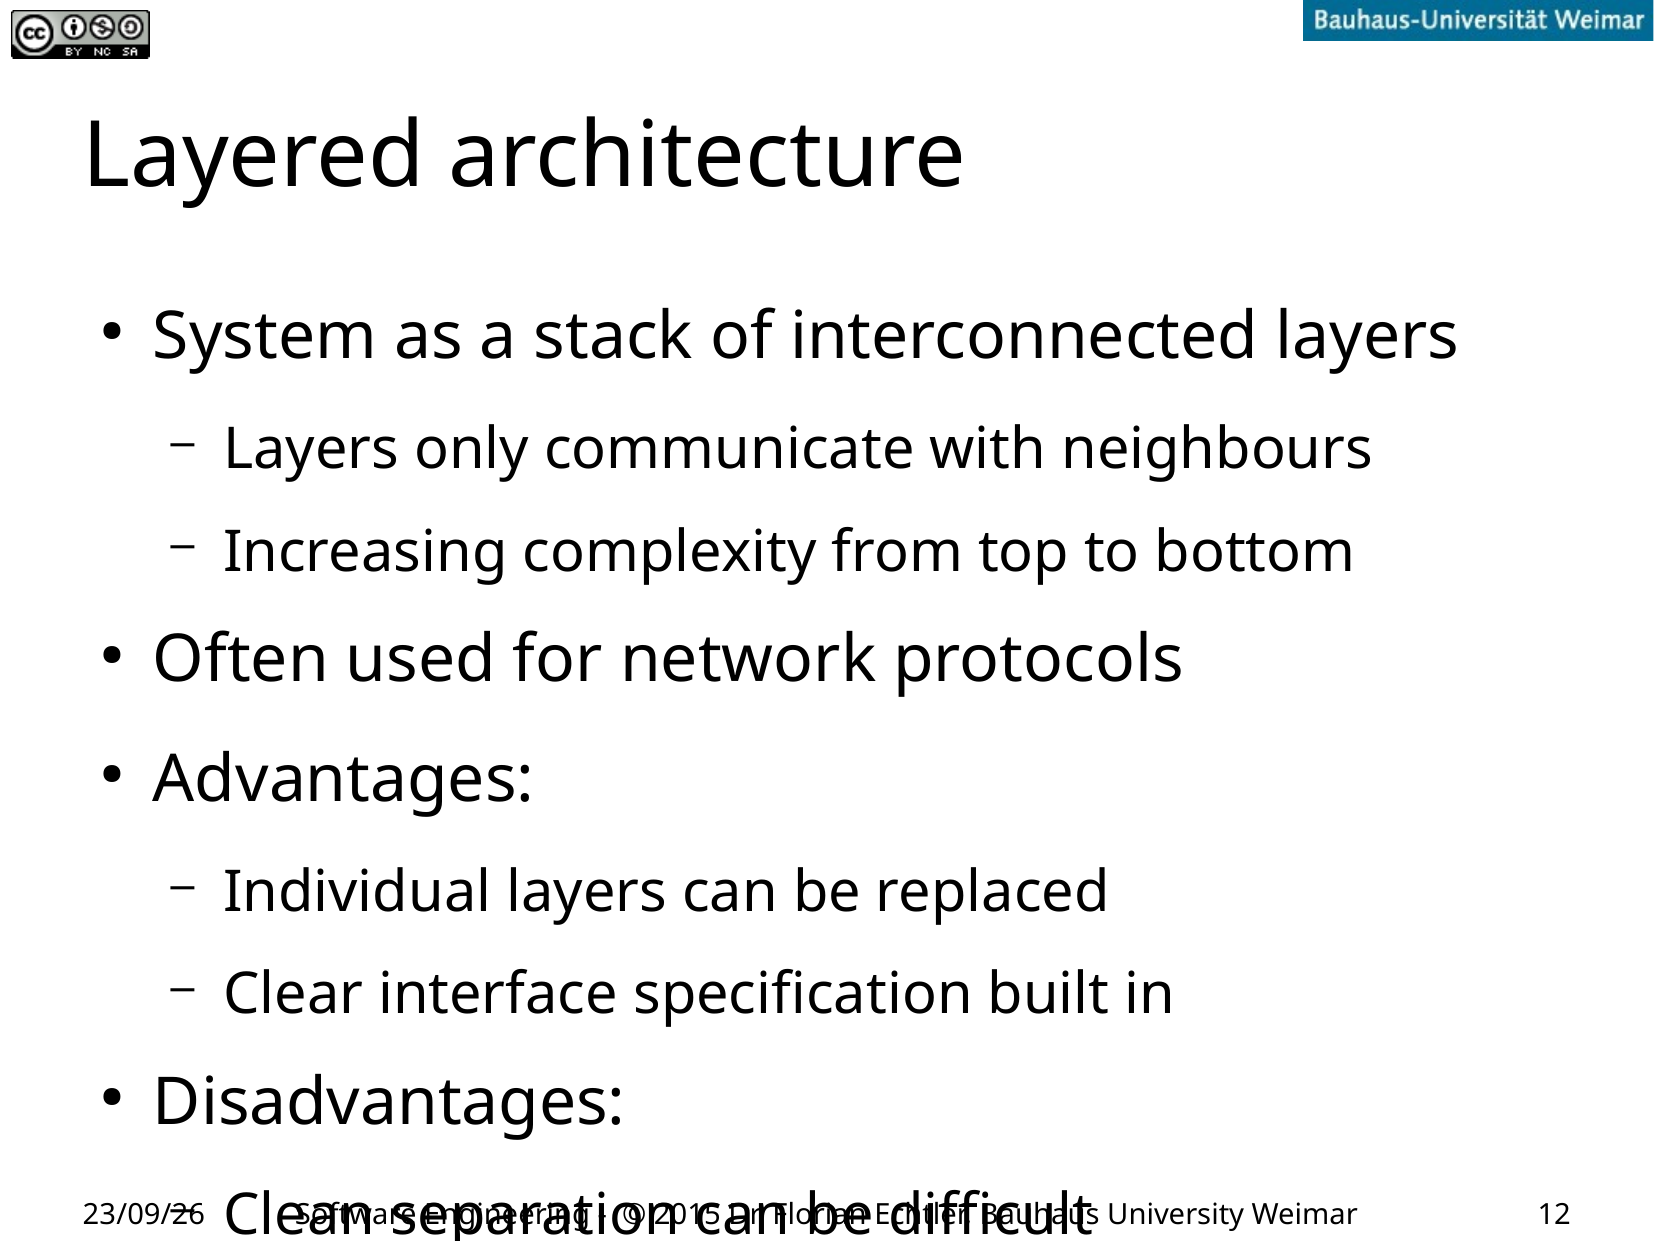

# Layered architecture
System as a stack of interconnected layers
Layers only communicate with neighbours
Increasing complexity from top to bottom
Often used for network protocols
Advantages:
Individual layers can be replaced
Clear interface specification built in
Disadvantages:
Clean separation can be difficult
Software Engineering - © 2015 Dr. Florian Echtler, Bauhaus University Weimar
12